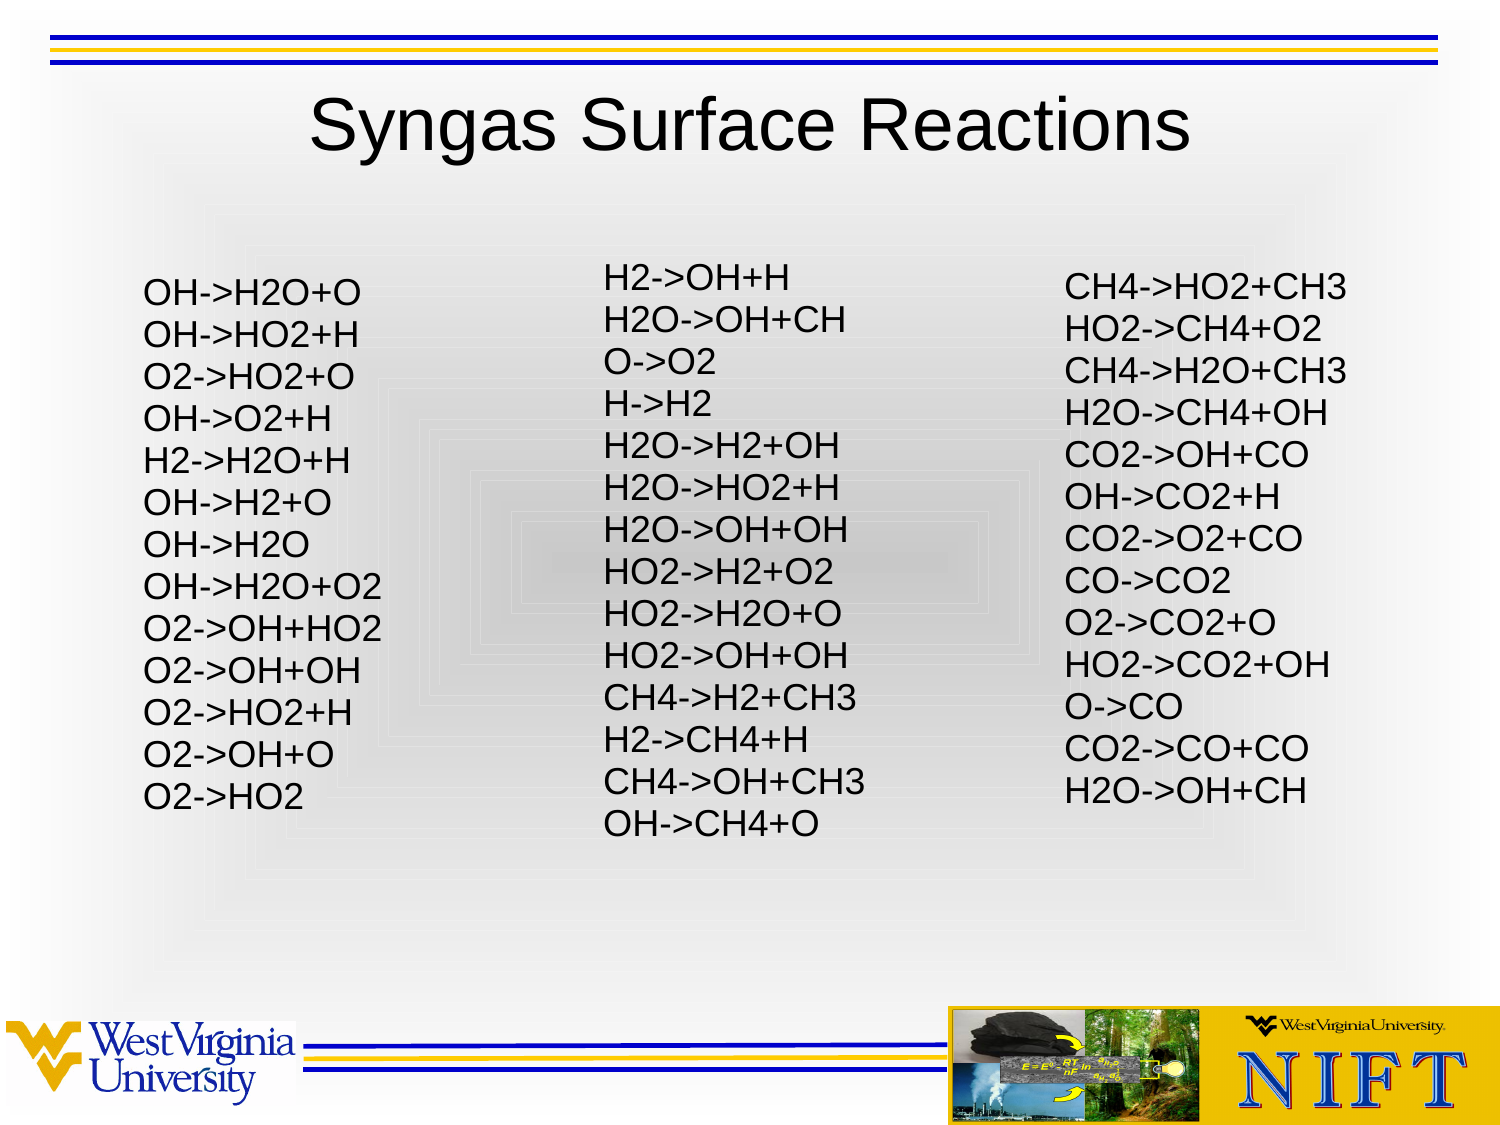

# Syngas Surface Reactions
H2->OH+H
H2O->OH+CH
O->O2
H->H2
H2O->H2+OH
H2O->HO2+H
H2O->OH+OH
HO2->H2+O2
HO2->H2O+O
HO2->OH+OH
CH4->H2+CH3
H2->CH4+H
CH4->OH+CH3
OH->CH4+O
CH4->HO2+CH3
HO2->CH4+O2
CH4->H2O+CH3
H2O->CH4+OH
CO2->OH+CO
OH->CO2+H
CO2->O2+CO
CO->CO2
O2->CO2+O
HO2->CO2+OH
O->CO
CO2->CO+CO
H2O->OH+CH
OH->H2O+O
OH->HO2+H
O2->HO2+O
OH->O2+H
H2->H2O+H
OH->H2+O
OH->H2O
OH->H2O+O2
O2->OH+HO2
O2->OH+OH
O2->HO2+H
O2->OH+O
O2->HO2